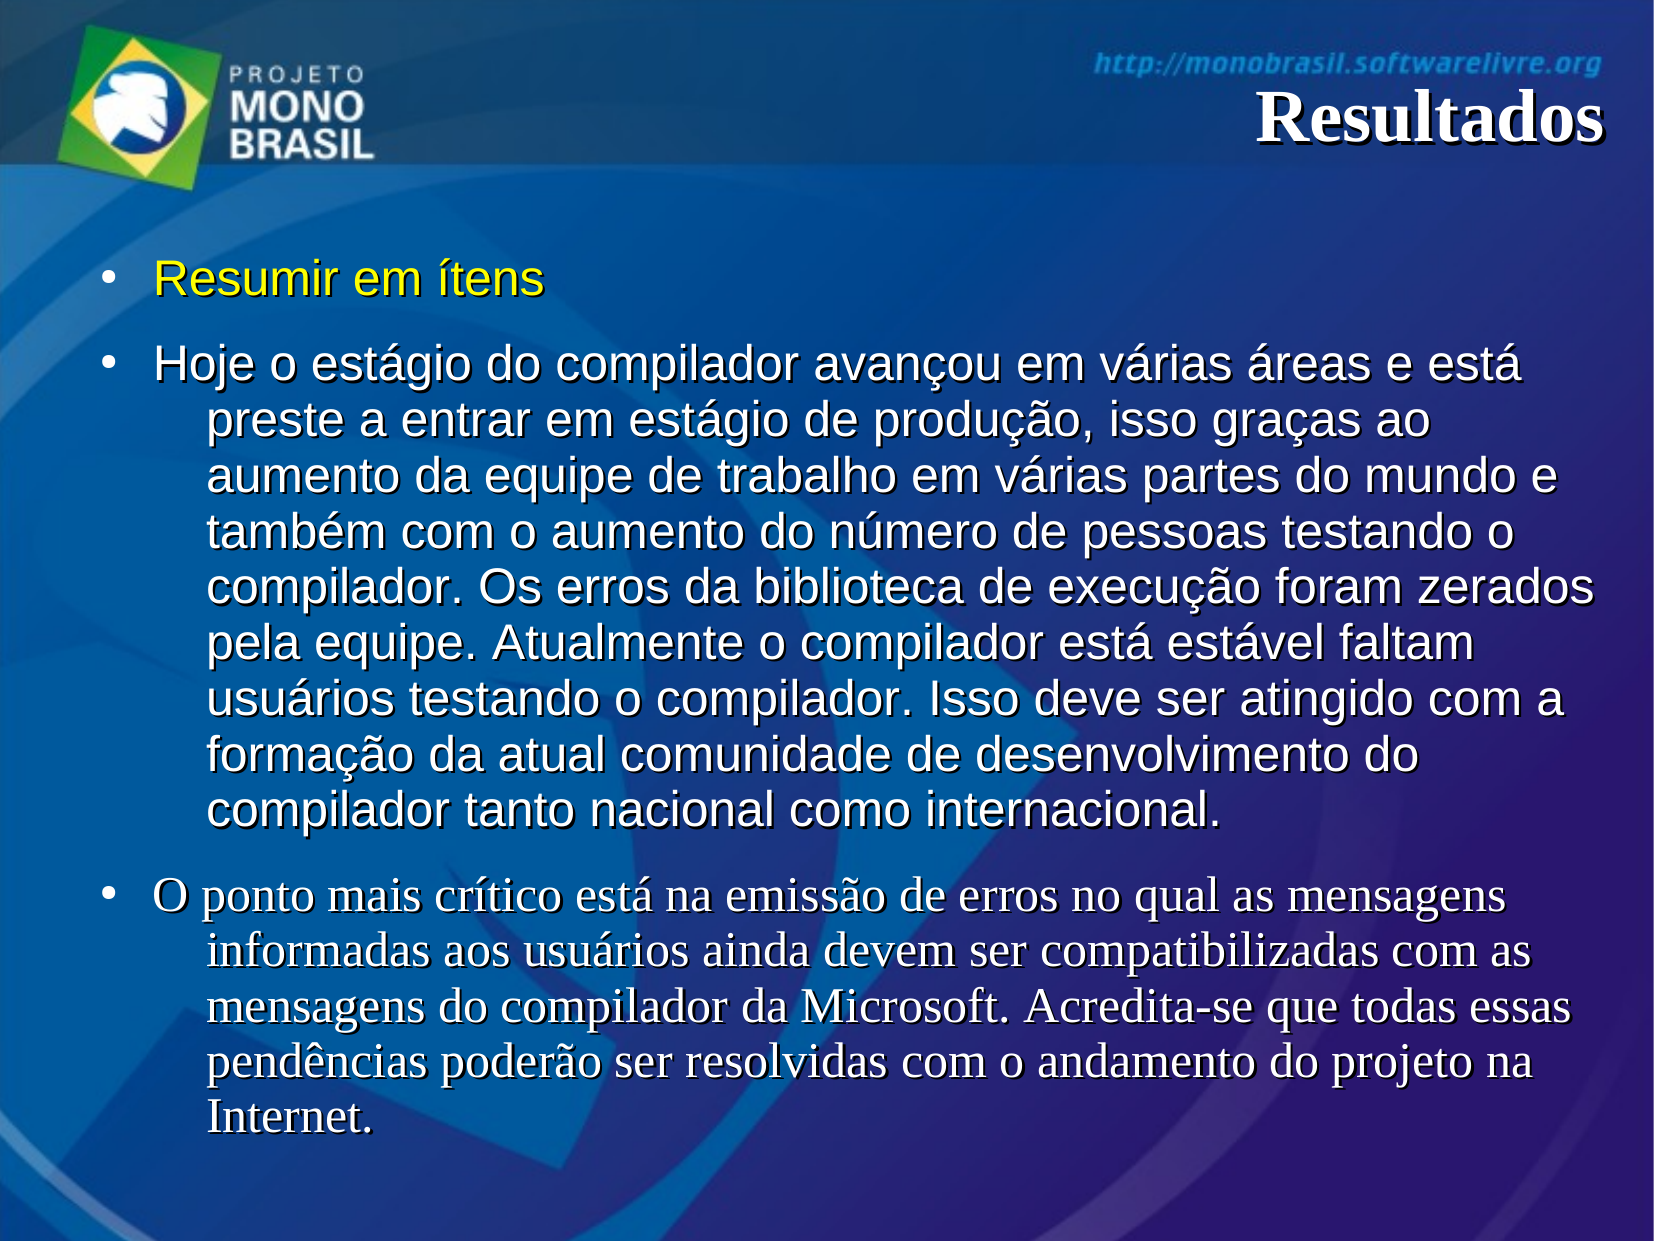

Resultados
# Resumir em ítens
Hoje o estágio do compilador avançou em várias áreas e está preste a entrar em estágio de produção, isso graças ao aumento da equipe de trabalho em várias partes do mundo e também com o aumento do número de pessoas testando o compilador. Os erros da biblioteca de execução foram zerados pela equipe. Atualmente o compilador está estável faltam usuários testando o compilador. Isso deve ser atingido com a formação da atual comunidade de desenvolvimento do compilador tanto nacional como internacional.
O ponto mais crítico está na emissão de erros no qual as mensagens informadas aos usuários ainda devem ser compatibilizadas com as mensagens do compilador da Microsoft. Acredita-se que todas essas pendências poderão ser resolvidas com o andamento do projeto na Internet.